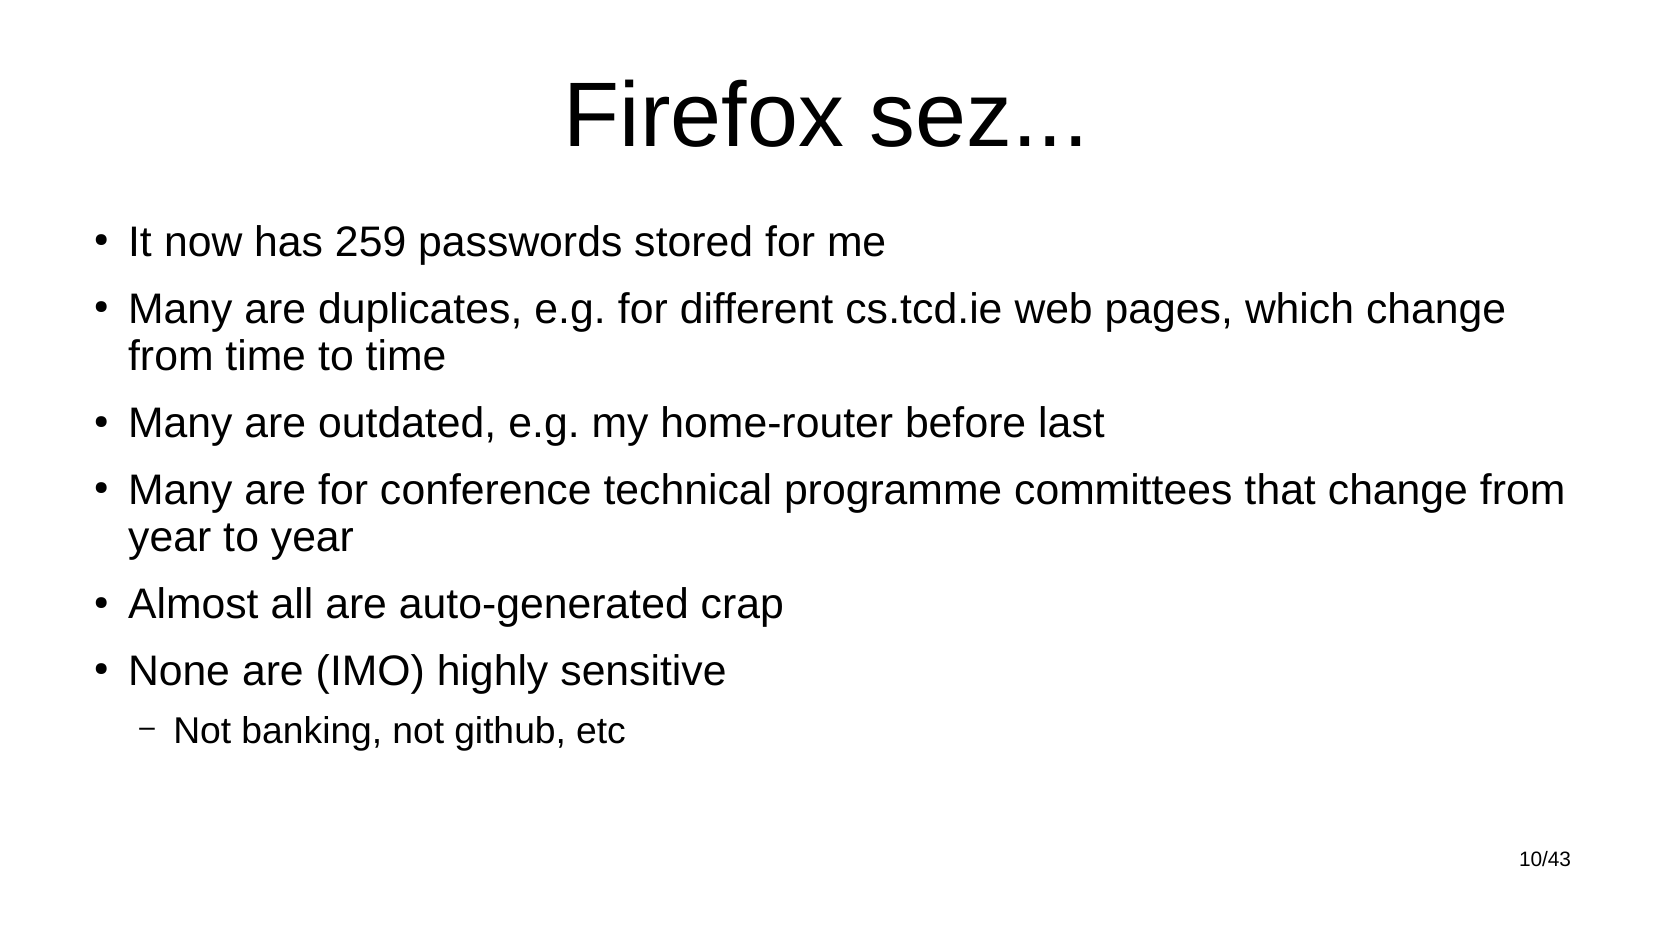

# Firefox sez...
It now has 259 passwords stored for me
Many are duplicates, e.g. for different cs.tcd.ie web pages, which change from time to time
Many are outdated, e.g. my home-router before last
Many are for conference technical programme committees that change from year to year
Almost all are auto-generated crap
None are (IMO) highly sensitive
Not banking, not github, etc
10